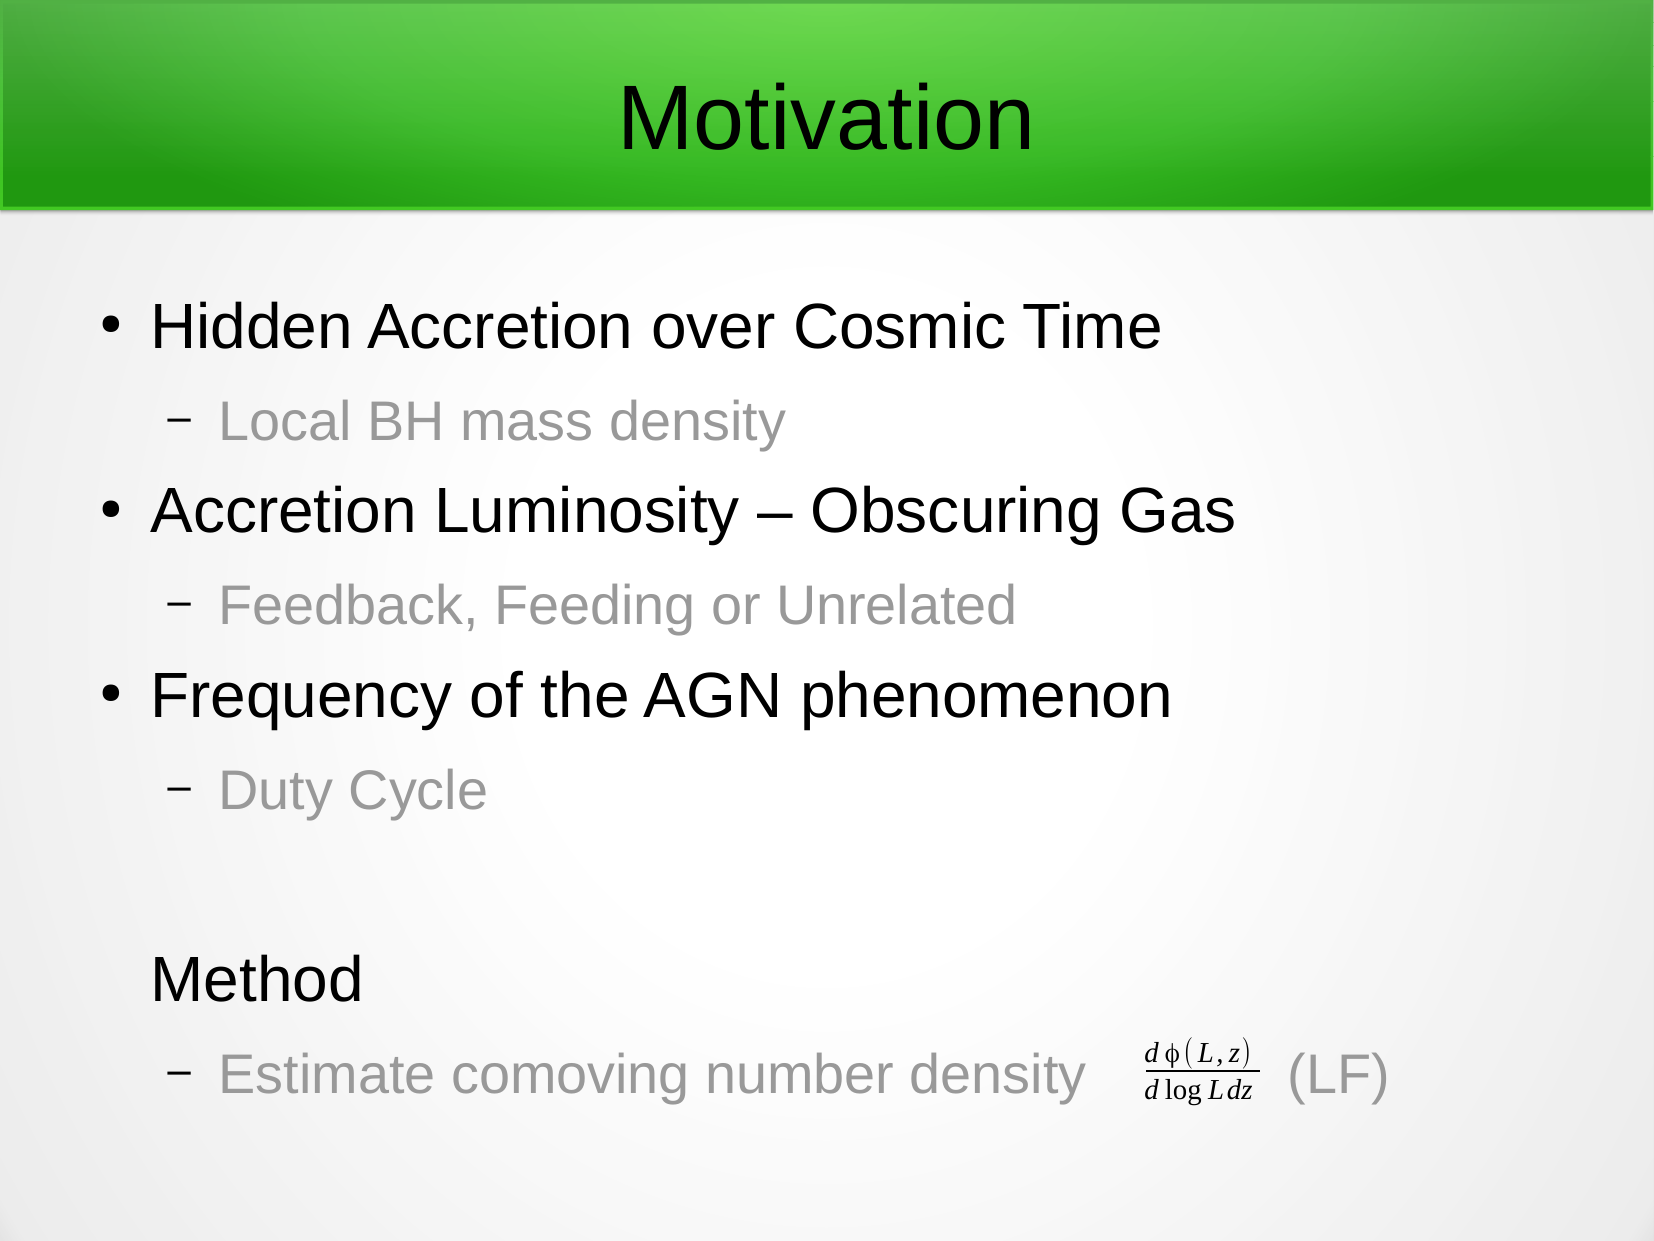

# Motivation
Hidden Accretion over Cosmic Time
Local BH mass density
Accretion Luminosity – Obscuring Gas
Feedback, Feeding or Unrelated
Frequency of the AGN phenomenon
Duty Cycle
Method
Estimate comoving number density (LF)